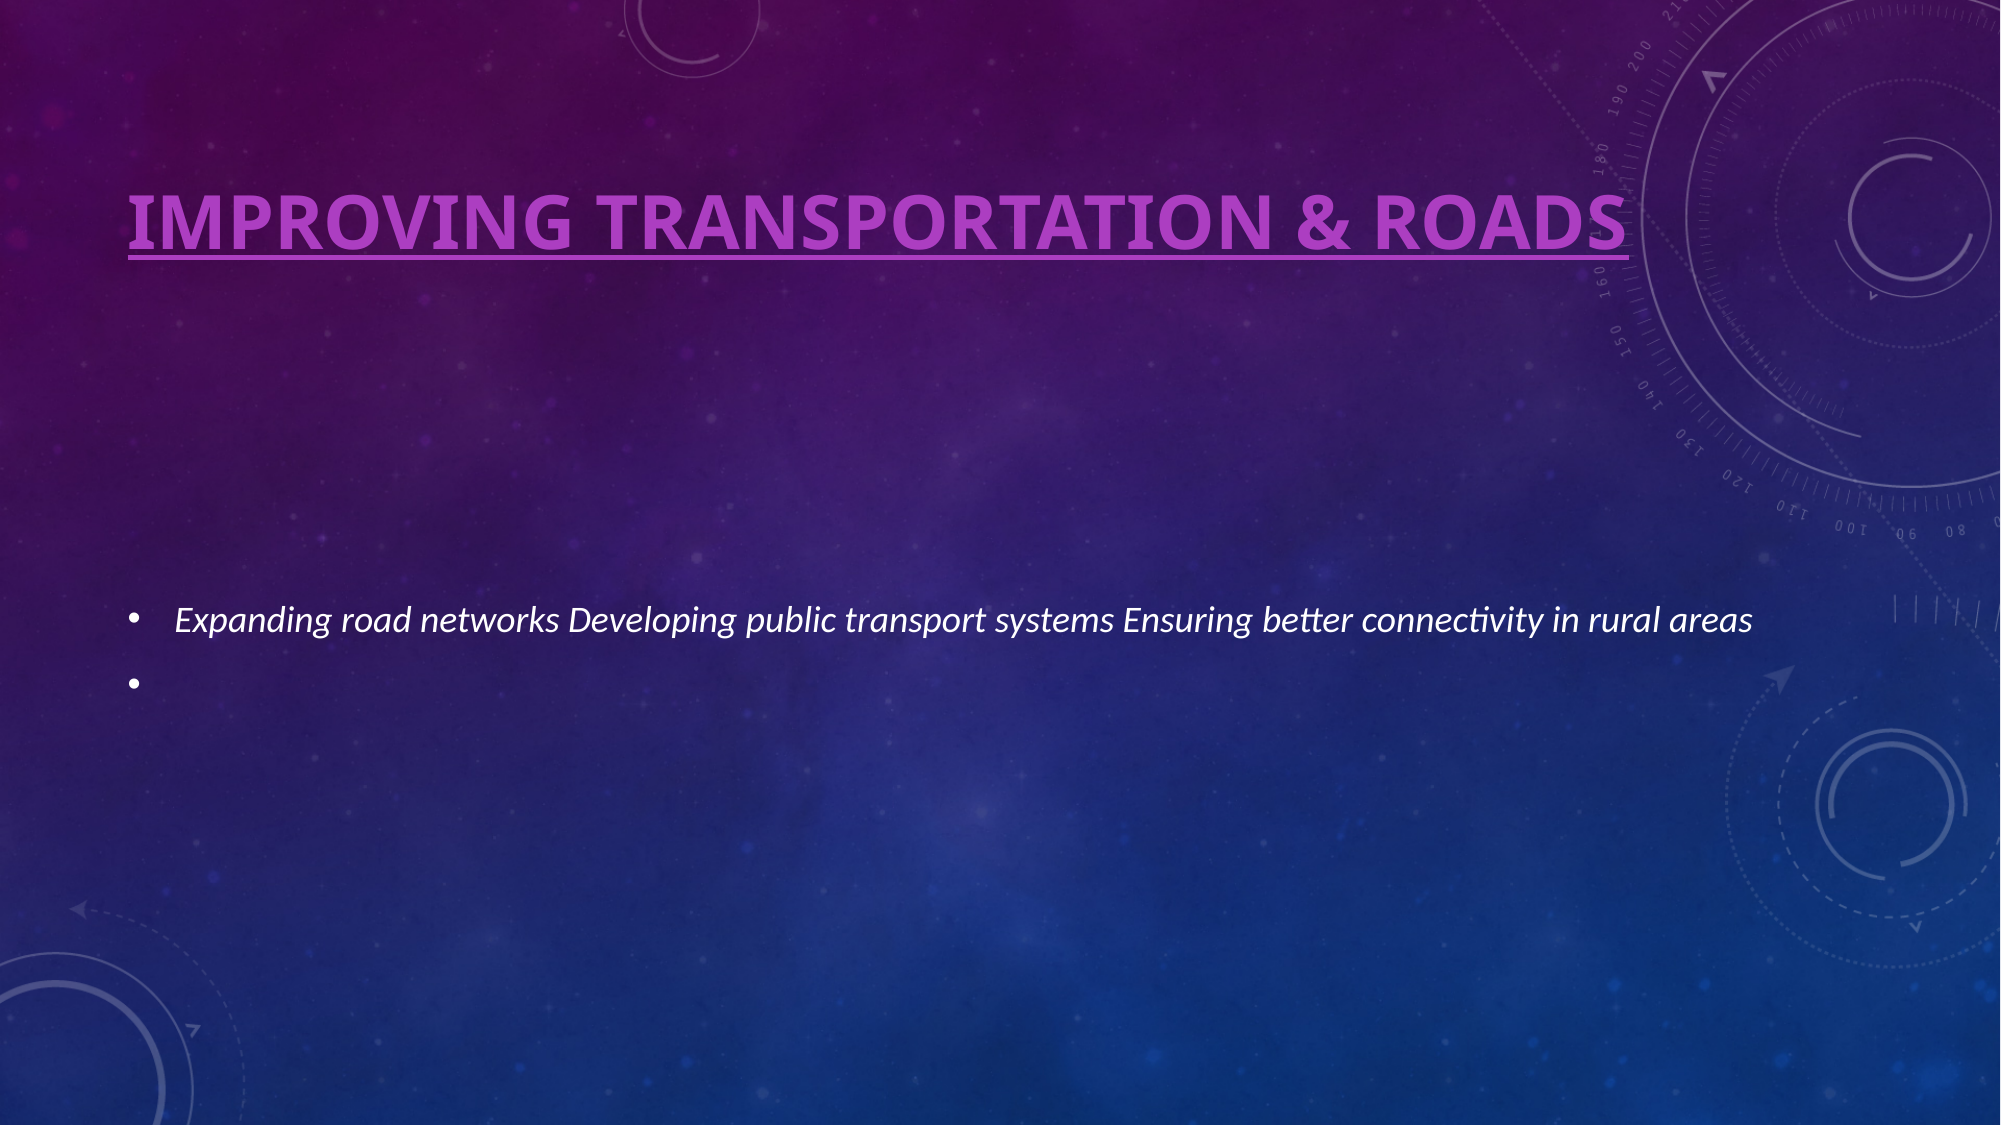

# Improving Transportation & Roads
Expanding road networks Developing public transport systems Ensuring better connectivity in rural areas